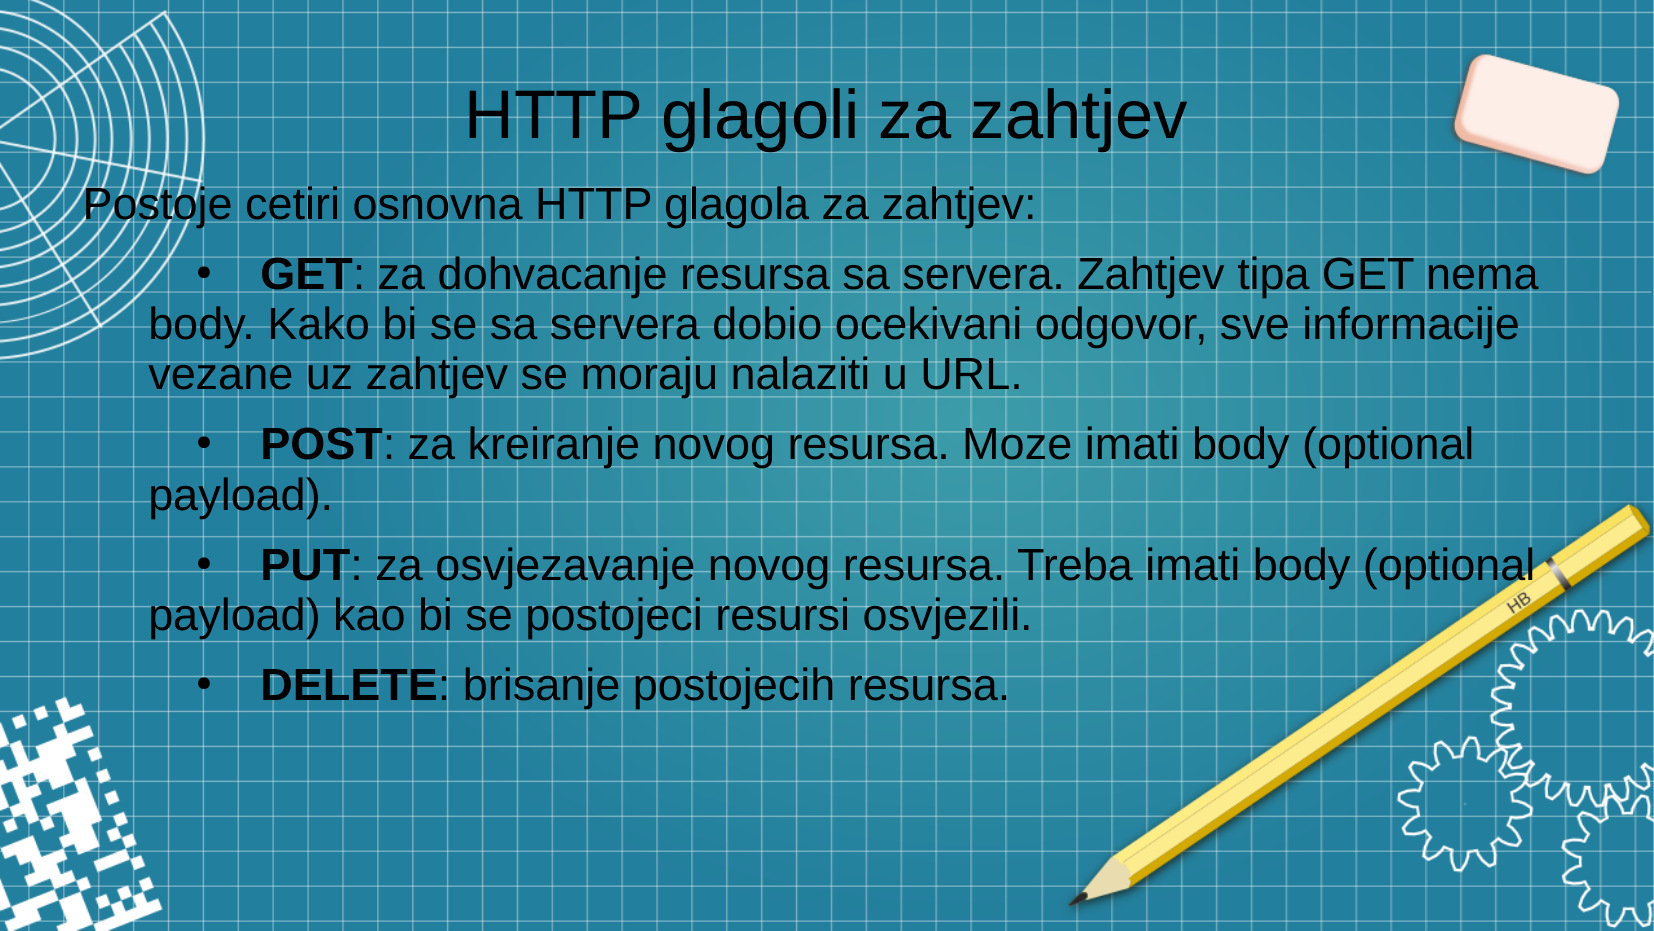

# HTTP glagoli za zahtjev
Postoje cetiri osnovna HTTP glagola za zahtjev:
 GET: za dohvacanje resursa sa servera. Zahtjev tipa GET nema body. Kako bi se sa servera dobio ocekivani odgovor, sve informacije vezane uz zahtjev se moraju nalaziti u URL.
 POST: za kreiranje novog resursa. Moze imati body (optional payload).
 PUT: za osvjezavanje novog resursa. Treba imati body (optional payload) kao bi se postojeci resursi osvjezili.
 DELETE: brisanje postojecih resursa.